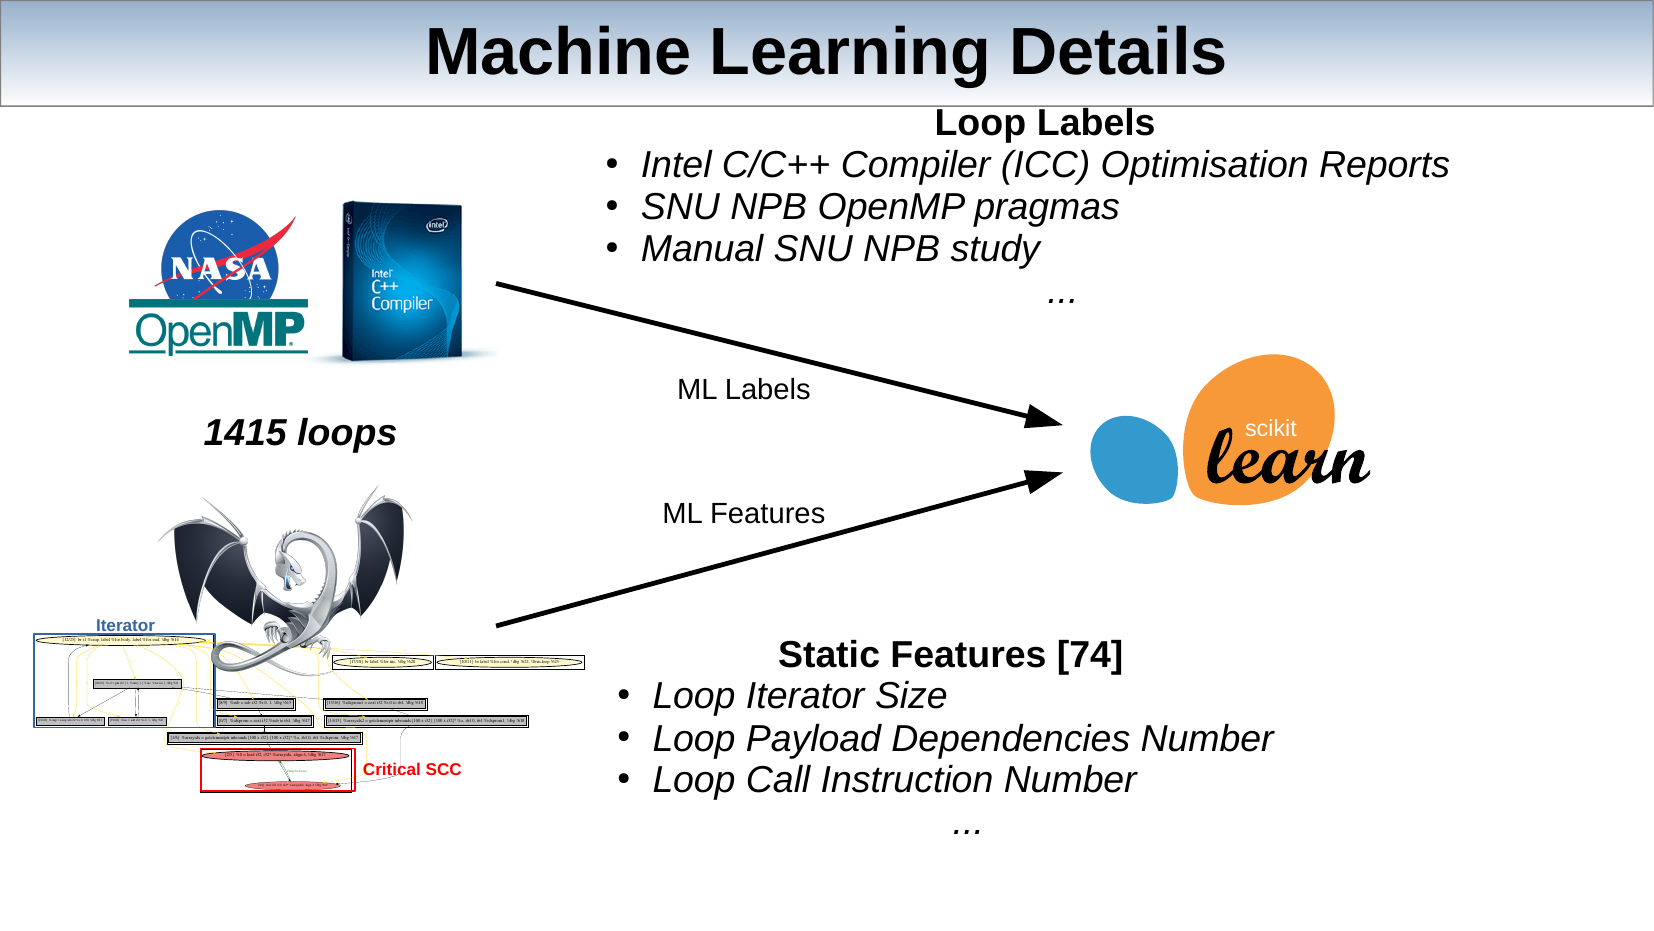

# Machine Learning Details
Loop Labels
Intel C/C++ Compiler (ICC) Optimisation Reports
SNU NPB OpenMP pragmas
Manual SNU NPB study
...
ML Labels
1415 loops
ML Features
Static Features [74]
Loop Iterator Size
Loop Payload Dependencies Number
Loop Call Instruction Number
...